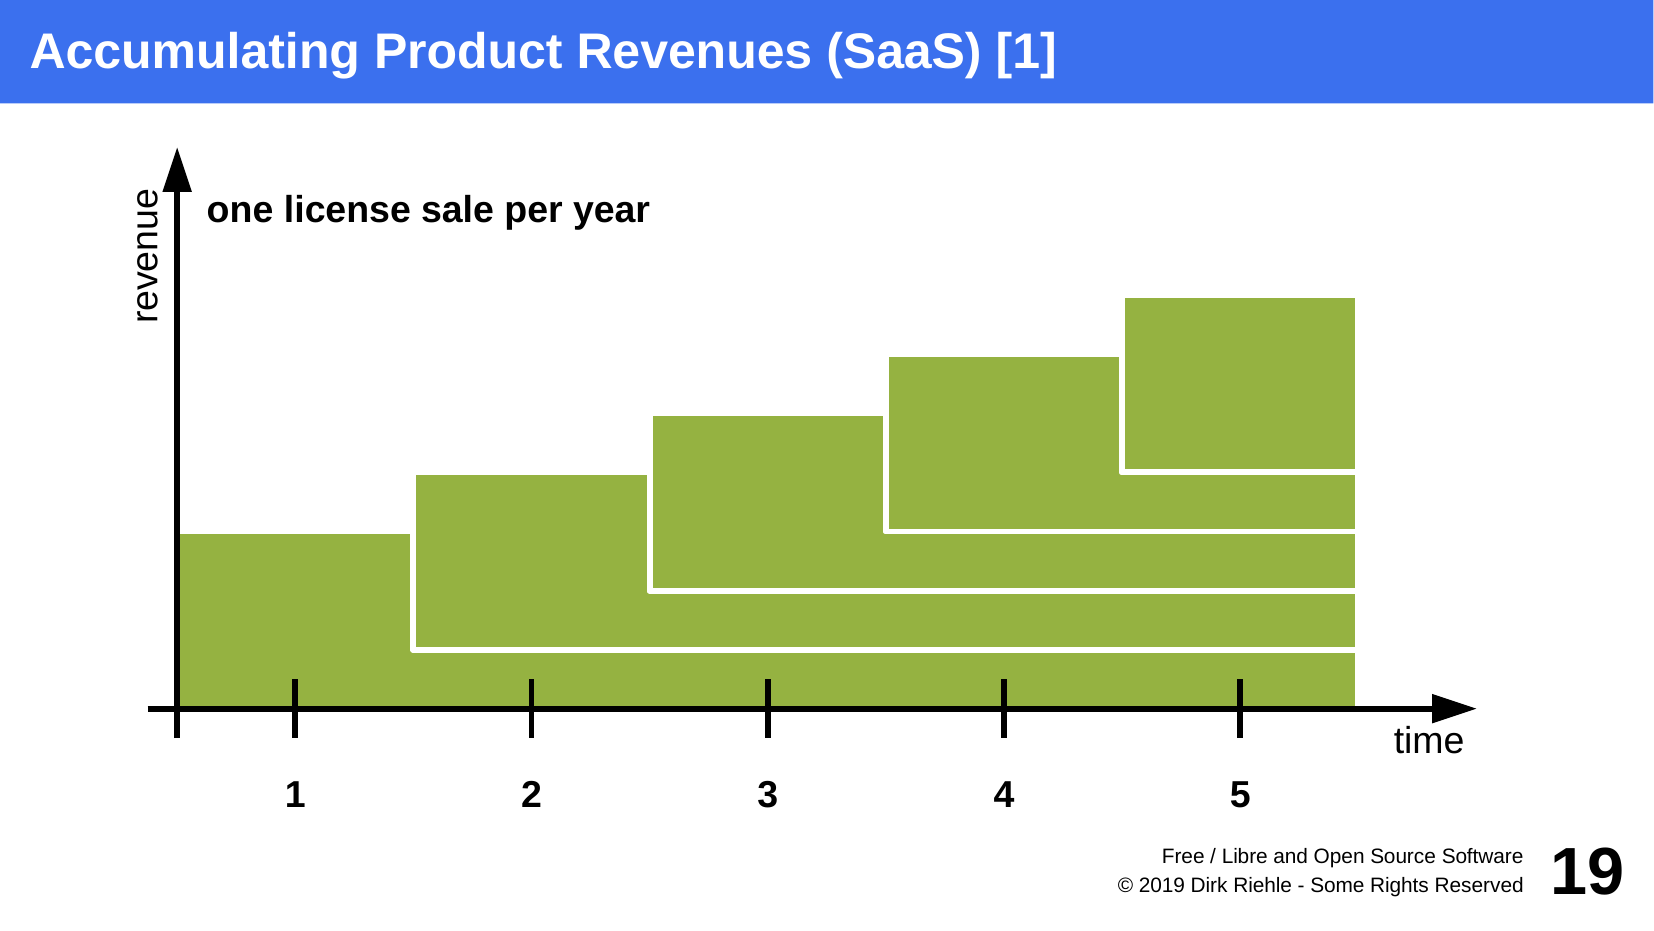

# Accumulating Product Revenues (SaaS) [1]
one license sale per year
revenue
1
2
3
4
5
time
Free / Libre and Open Source Software
19
© 2019 Dirk Riehle - Some Rights Reserved
[1] In SaaS, first-year license fee equals maintenance fee